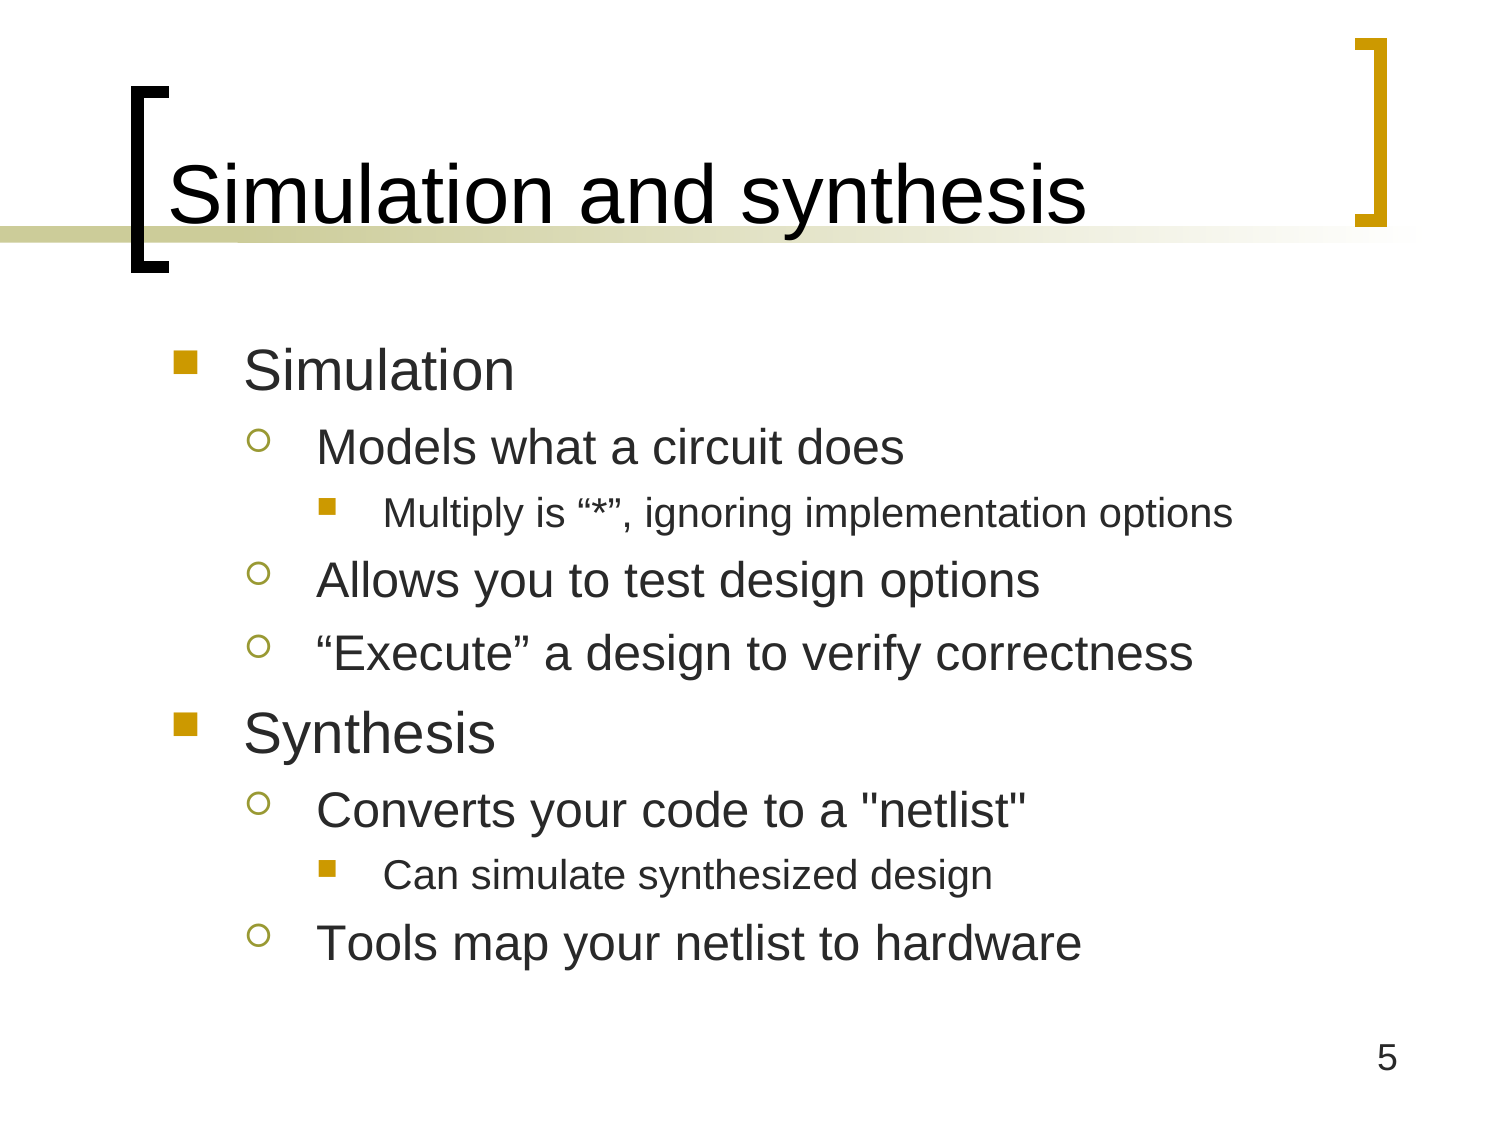

# Simulation and synthesis
Simulation
Models what a circuit does
Multiply is “*”, ignoring implementation options
Allows you to test design options
“Execute” a design to verify correctness
Synthesis
Converts your code to a "netlist"
Can simulate synthesized design
Tools map your netlist to hardware
5